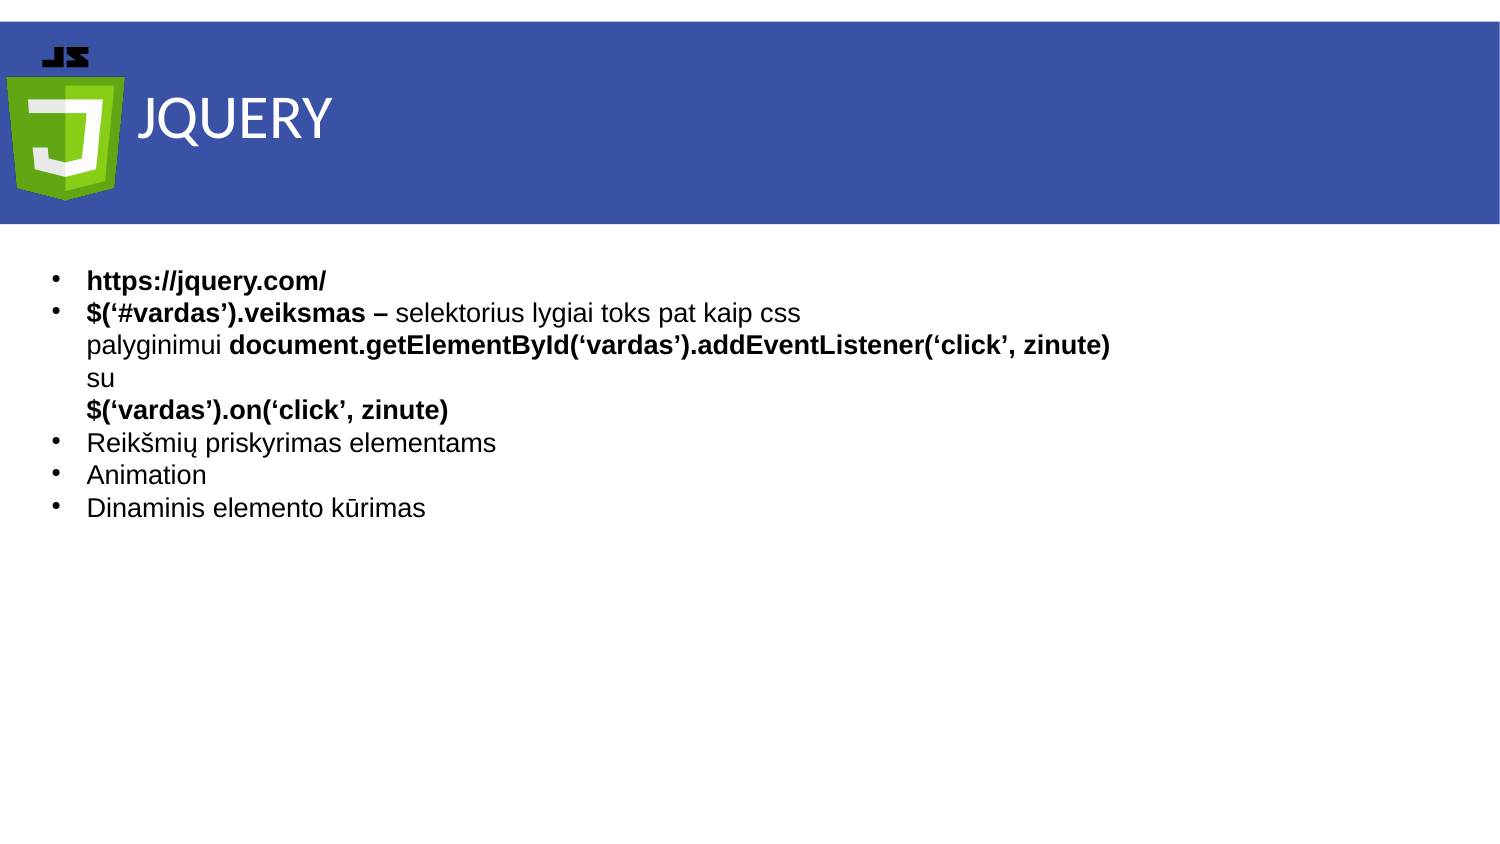

# JQUERY
https://jquery.com/
$(‘#vardas’).veiksmas – selektorius lygiai toks pat kaip css
palyginimui document.getElementById(‘vardas’).addEventListener(‘click’, zinute)
su
$(‘vardas’).on(‘click’, zinute)
Reikšmių priskyrimas elementams
Animation
Dinaminis elemento kūrimas